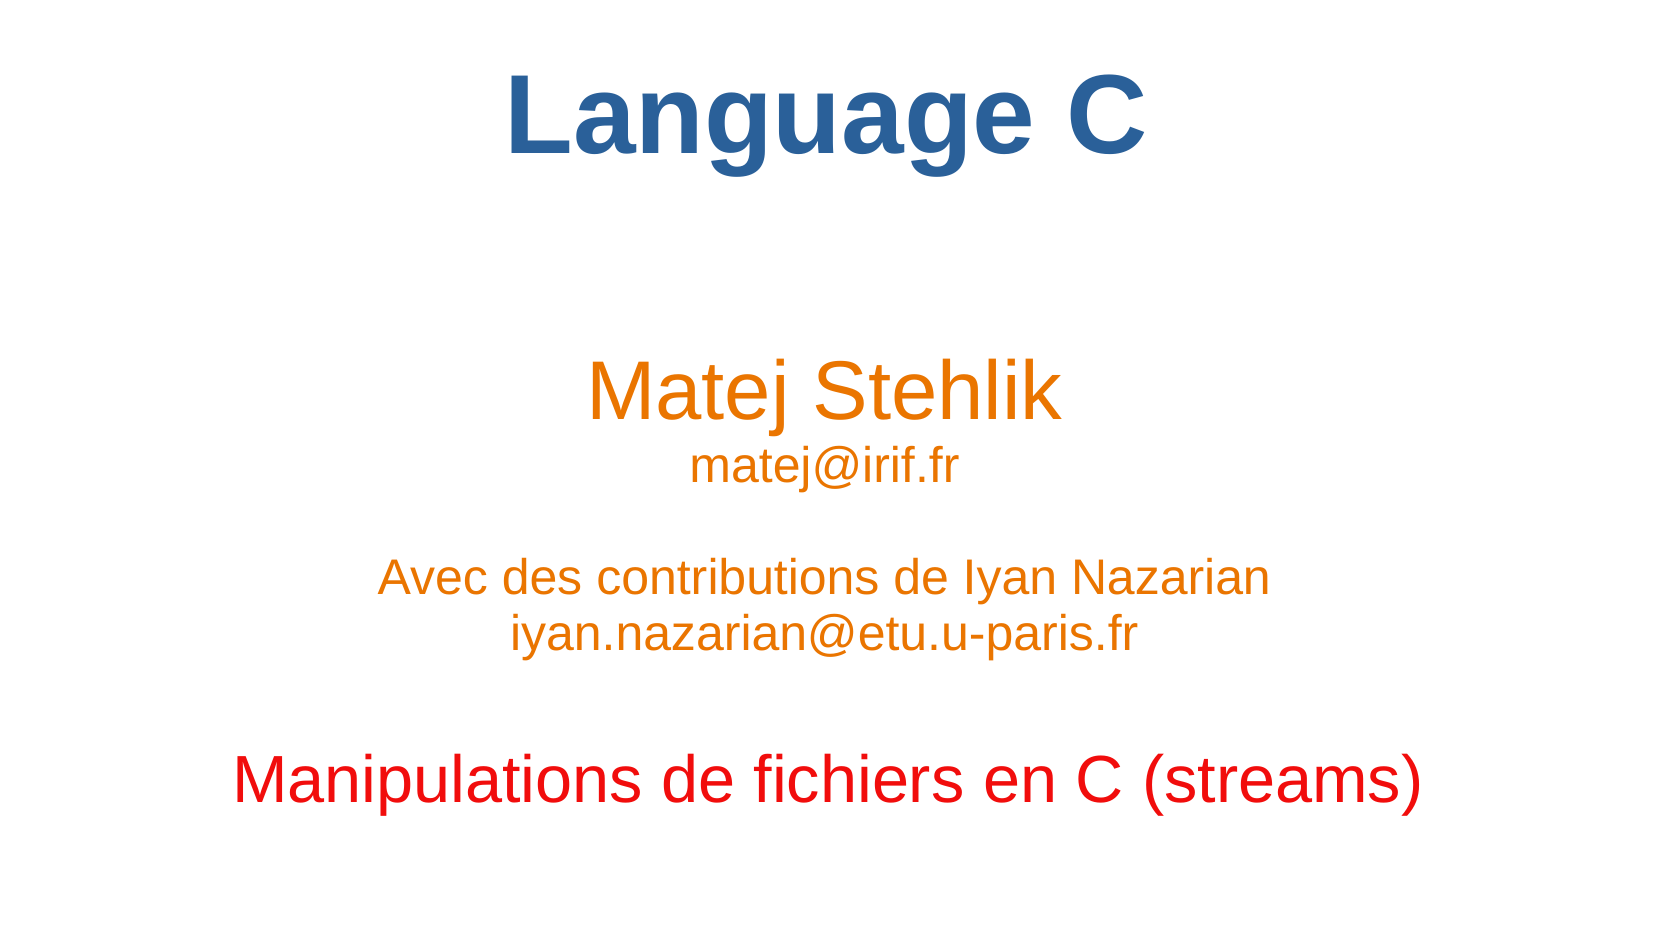

# Language C
Matej Stehlik
matej@irif.fr
Avec des contributions de Iyan Nazarian
iyan.nazarian@etu.u-paris.fr
Manipulations de fichiers en C (streams)